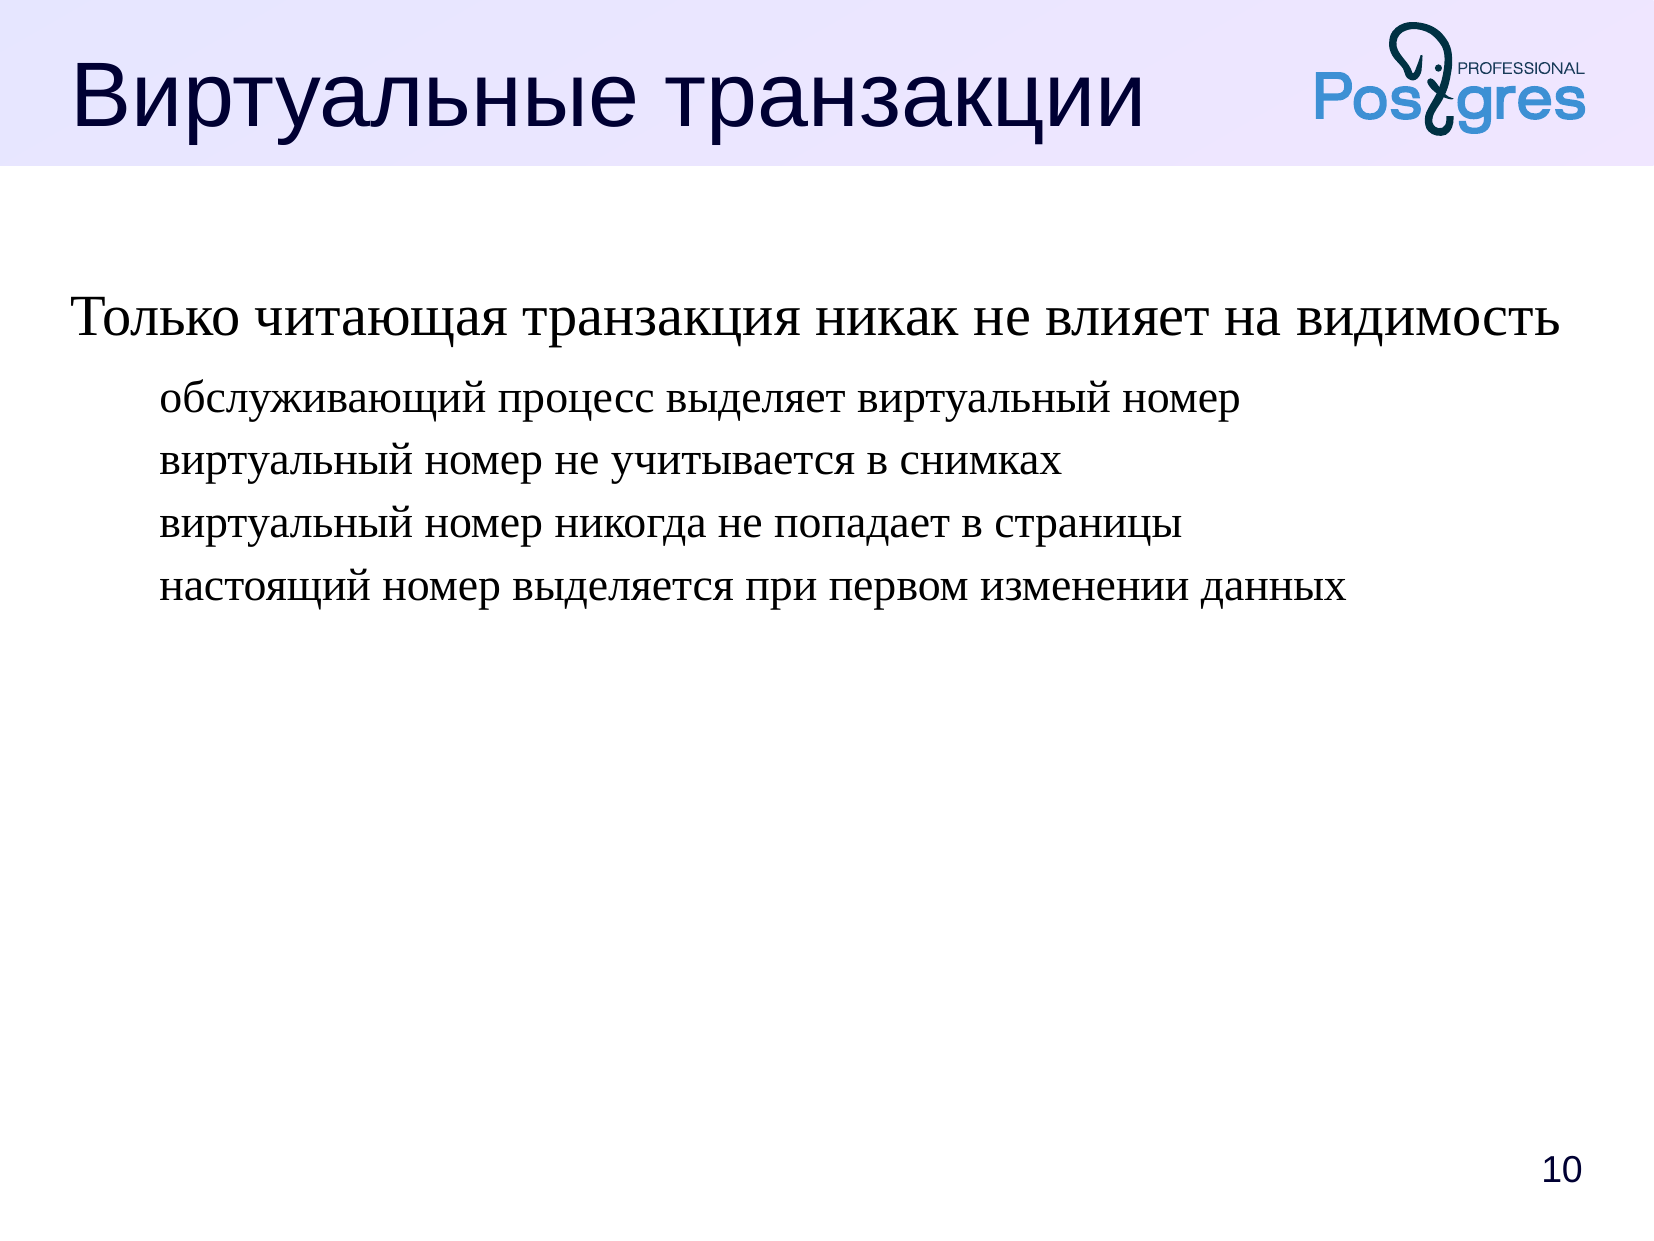

# Виртуальные транзакции
Только читающая транзакция никак не влияет на видимость
обслуживающий процесс выделяет виртуальный номер
виртуальный номер не учитывается в снимках
виртуальный номер никогда не попадает в страницы
настоящий номер выделяется при первом изменении данных